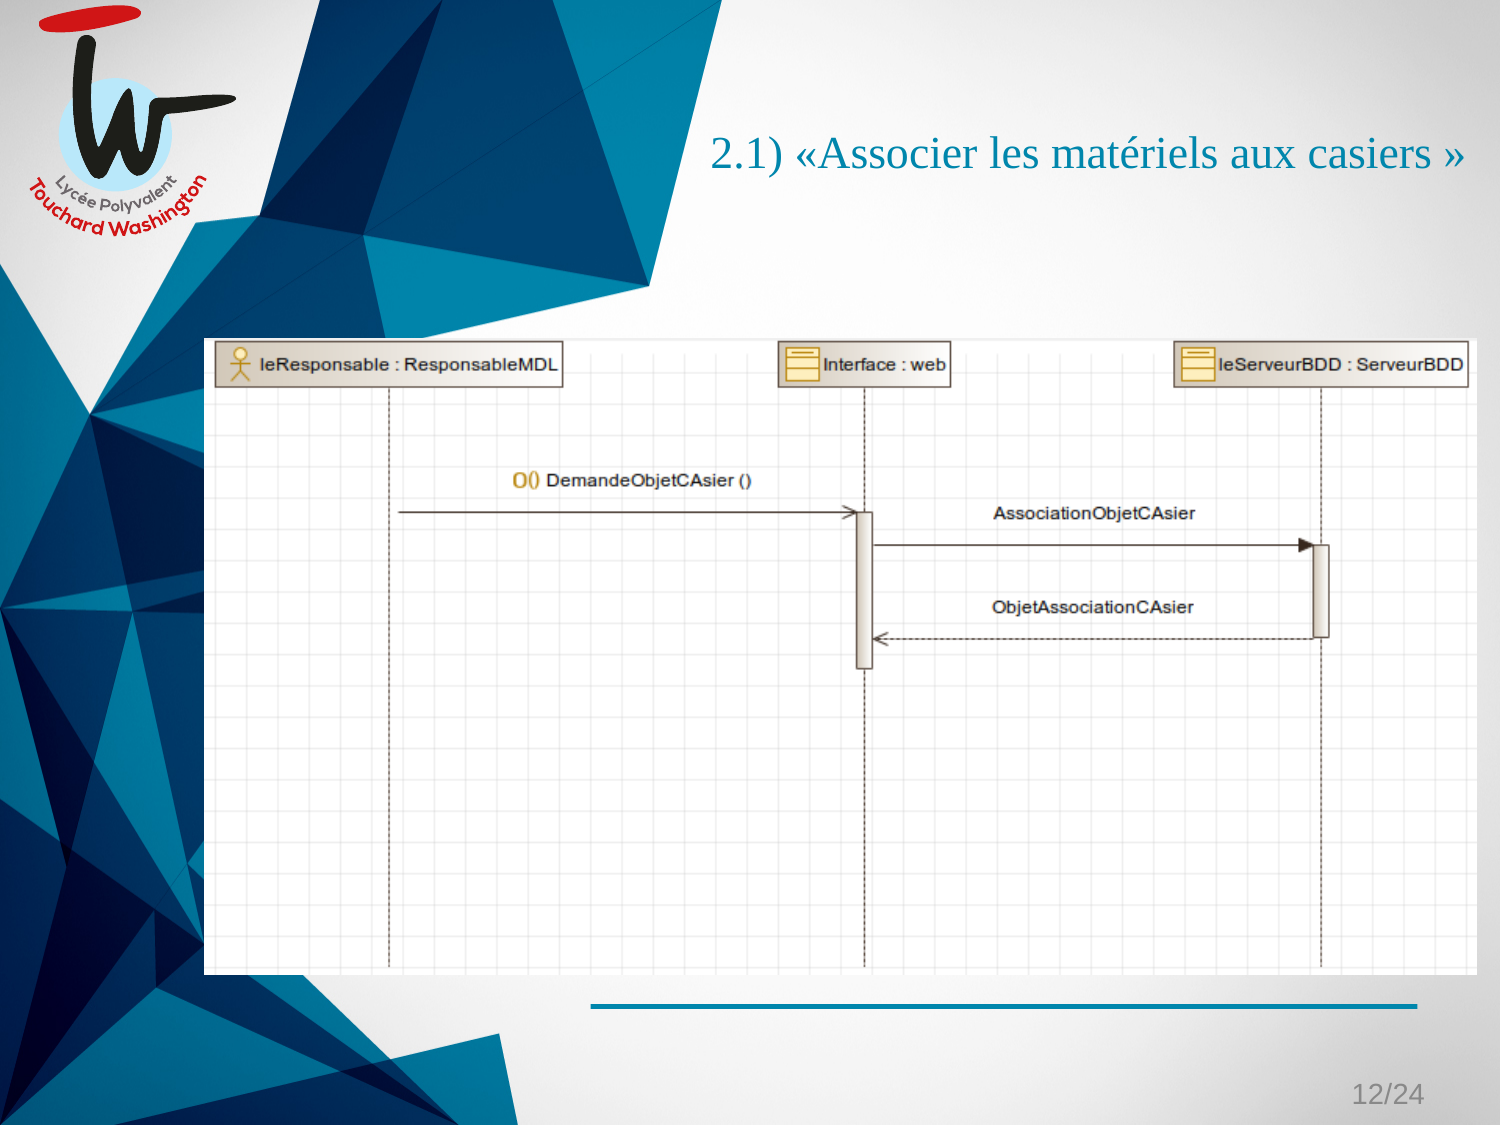

# 2.1) «Associer les matériels aux casiers »
12